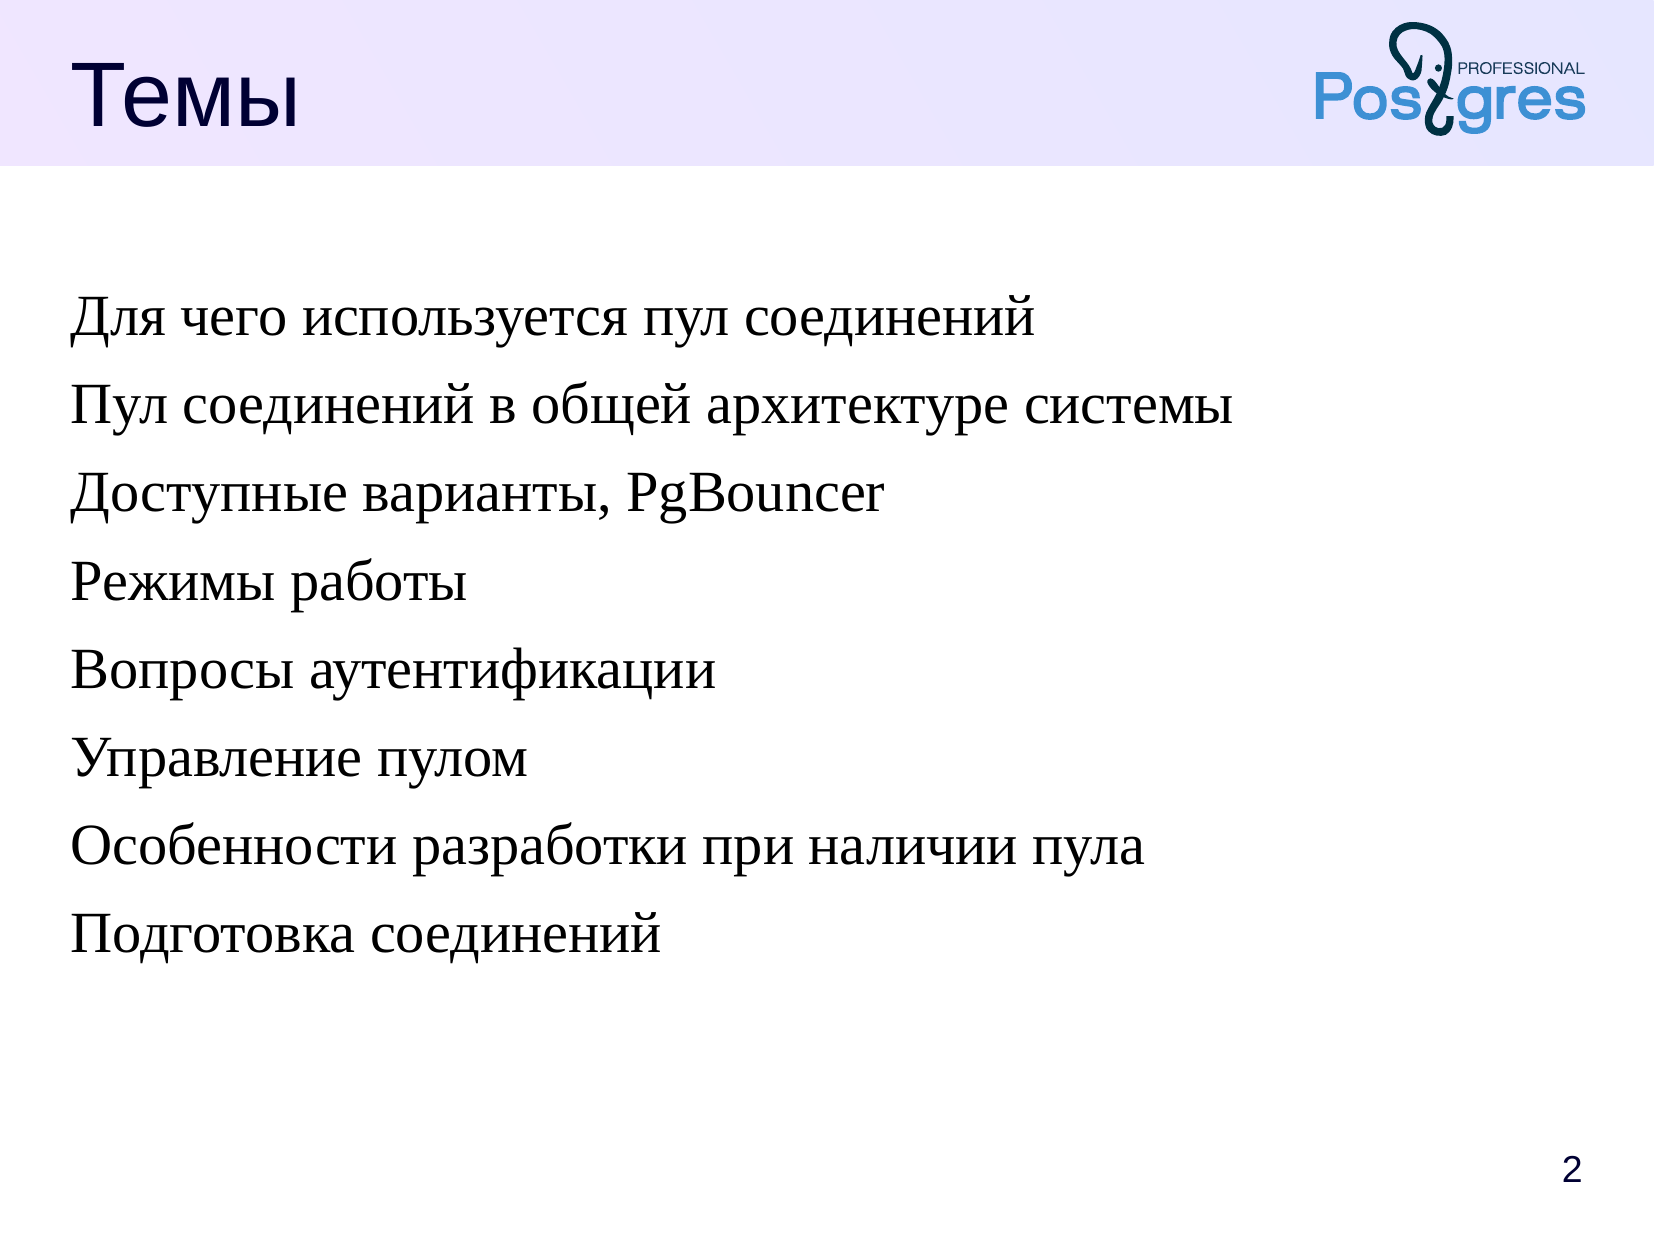

# Темы
Для чего используется пул соединений
Пул соединений в общей архитектуре системы
Доступные варианты, PgBouncer
Режимы работы
Вопросы аутентификации
Управление пулом
Особенности разработки при наличии пула
Подготовка соединений